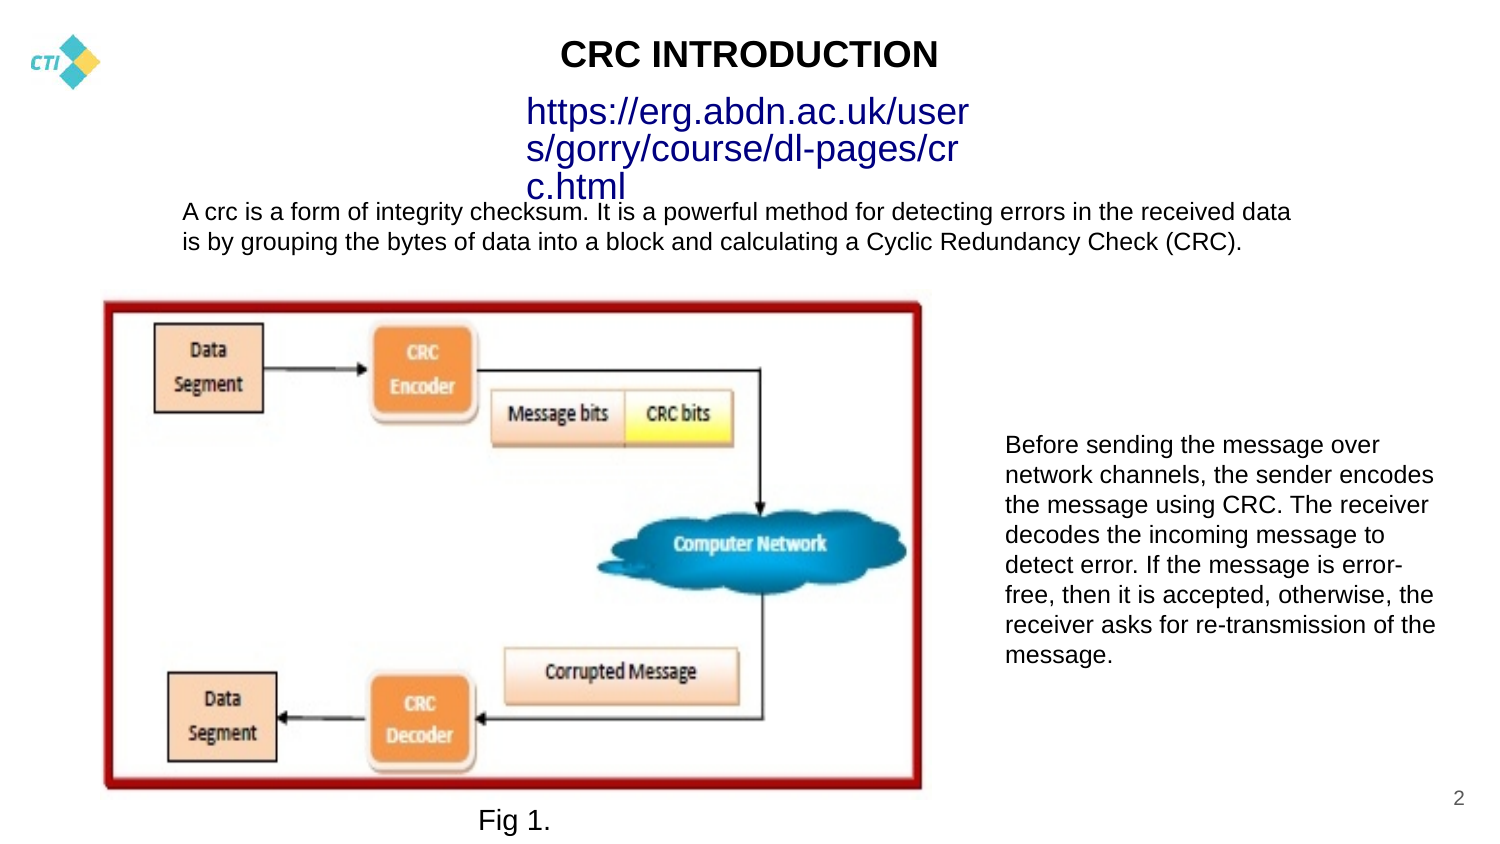

CRC INTRODUCTION
https://erg.abdn.ac.uk/users/gorry/course/dl-pages/crc.html
A crc is a form of integrity checksum. It is a powerful method for detecting errors in the received data is by grouping the bytes of data into a block and calculating a Cyclic Redundancy Check (CRC).
Before sending the message over network channels, the sender encodes the message using CRC. The receiver decodes the incoming message to detect error. If the message is error-free, then it is accepted, otherwise, the receiver asks for re-transmission of the message.
Fig 1.